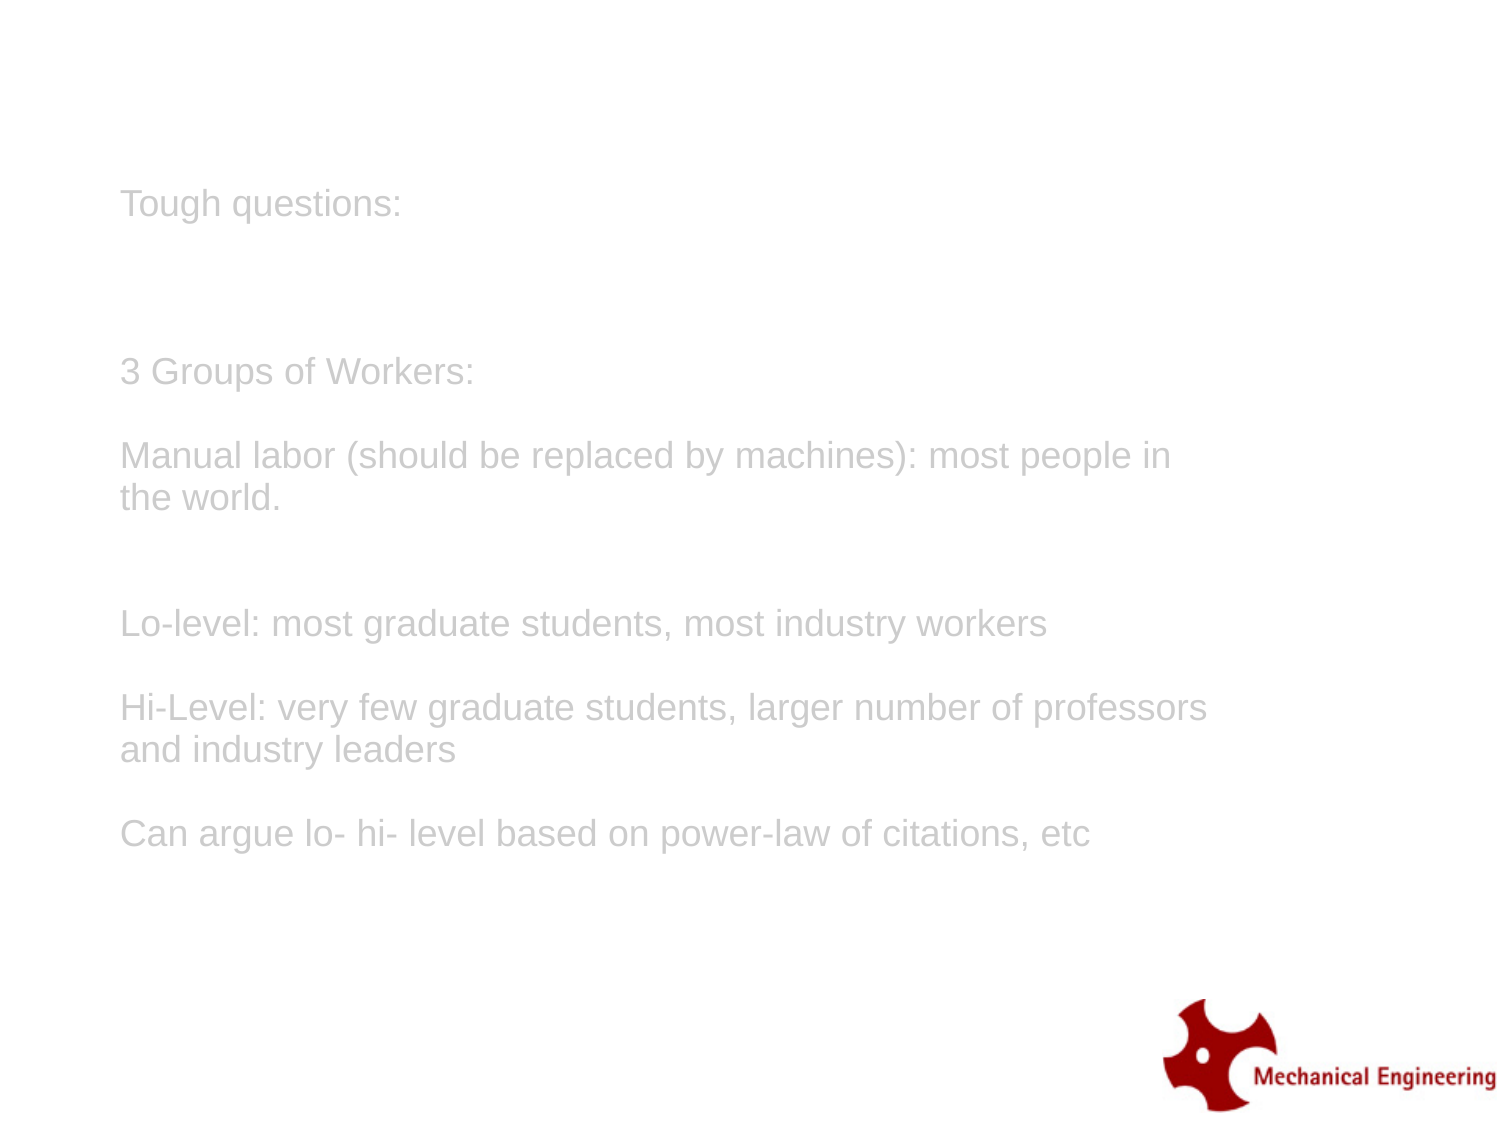

Tough questions:
3 Groups of Workers:
Manual labor (should be replaced by machines): most people in the world.
Lo-level: most graduate students, most industry workers
Hi-Level: very few graduate students, larger number of professors and industry leaders
Can argue lo- hi- level based on power-law of citations, etc